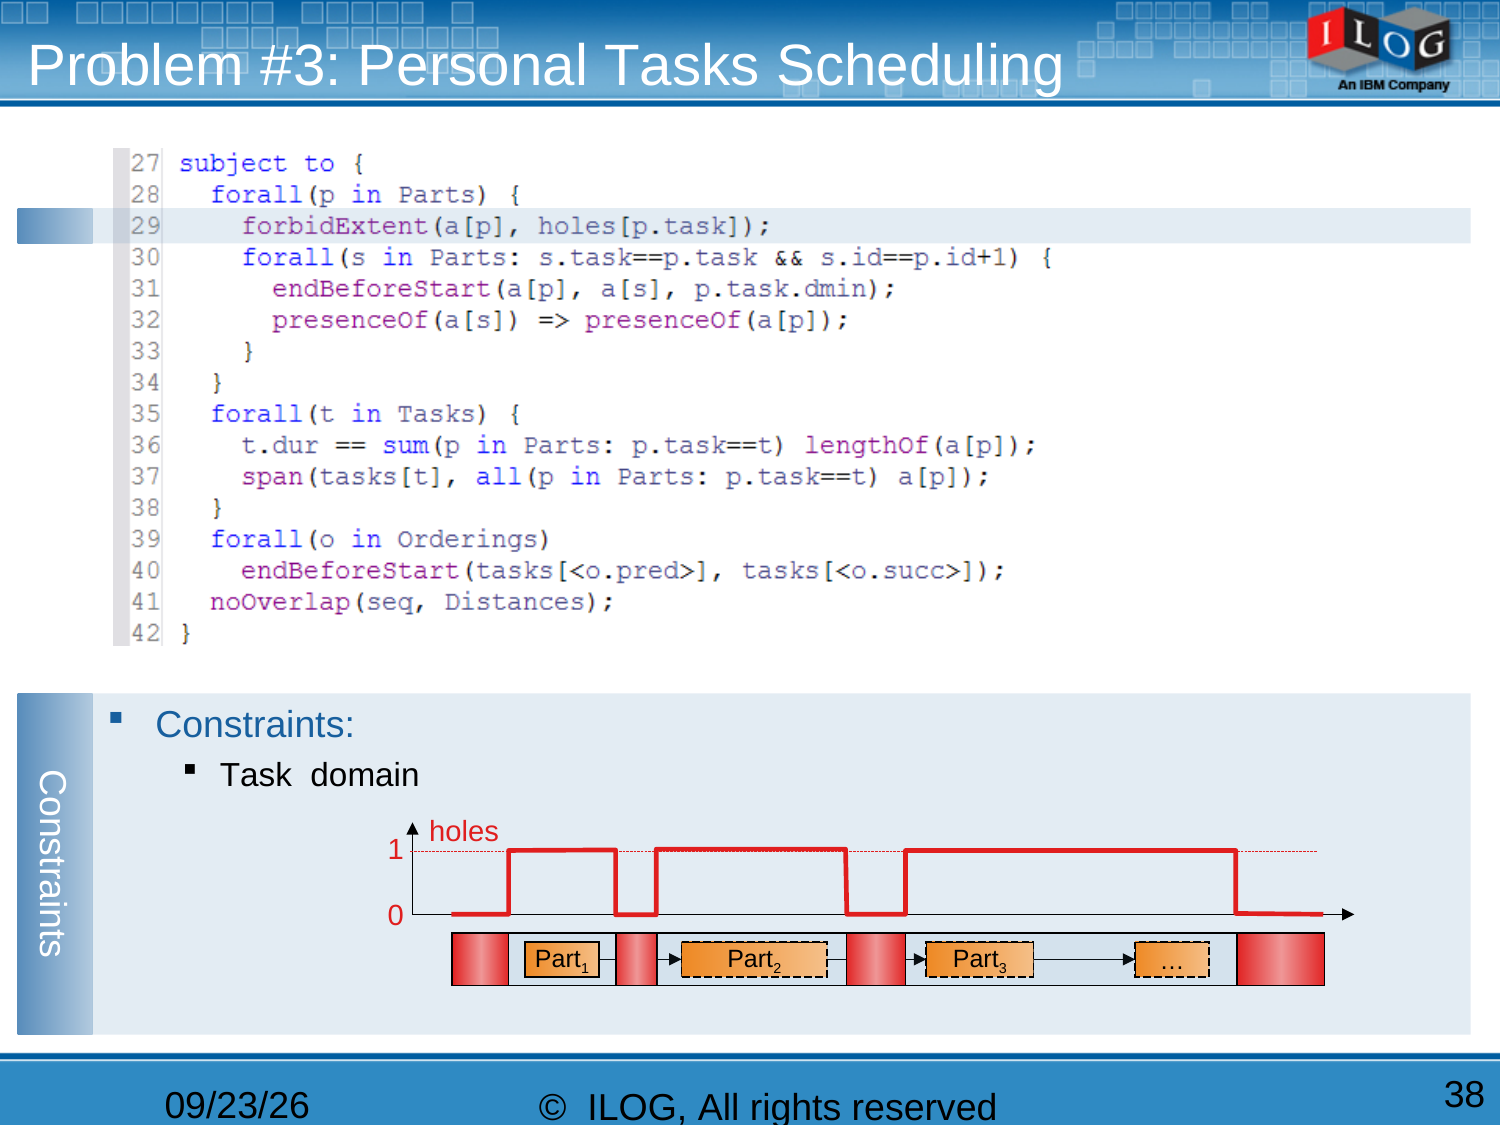

# Problem #3: Personal Tasks Scheduling
Constraints:
Task domain
Constraints
holes
1
0
Part1
Part2
Part3
…
38
© ILOG, All rights reserved